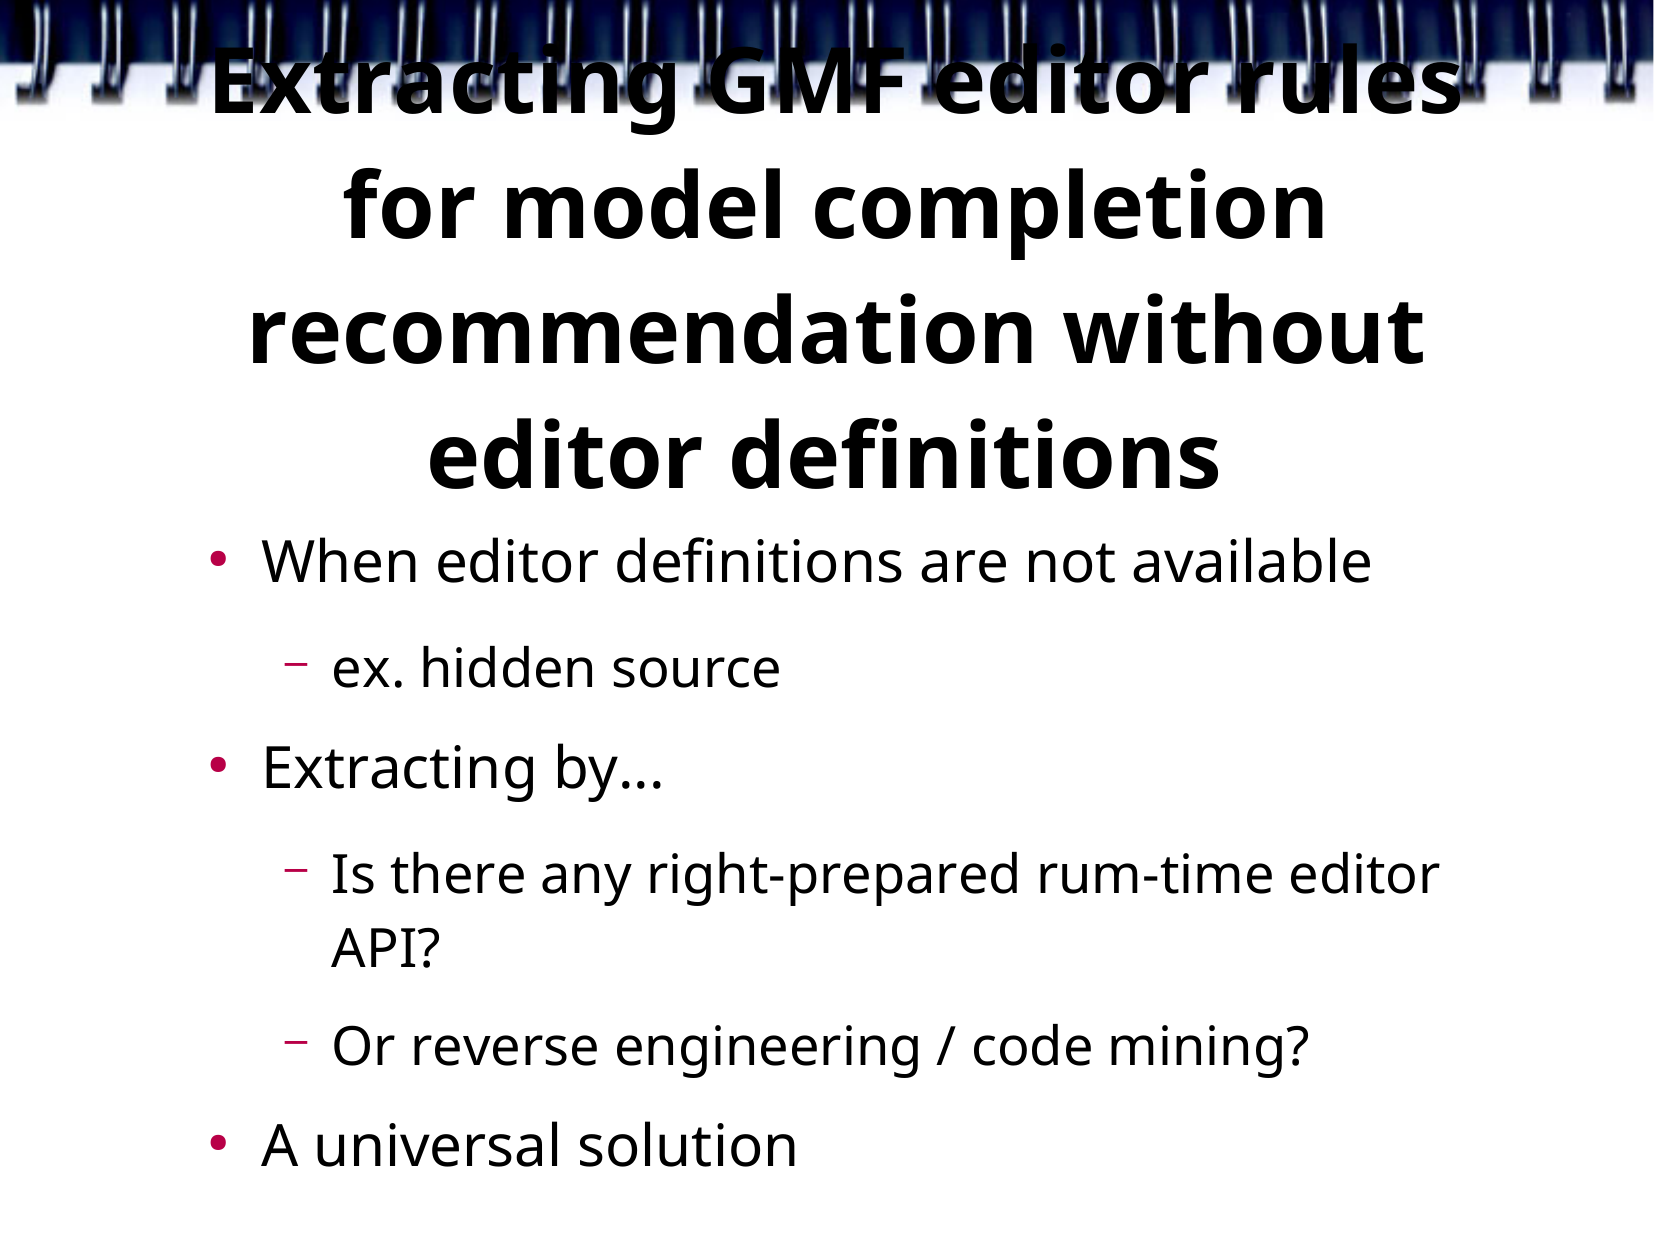

# Extracting GMF editor rules for model completion recommendation without editor definitions
When editor definitions are not available
ex. hidden source
Extracting by...
Is there any right-prepared rum-time editor API?
Or reverse engineering / code mining?
A universal solution